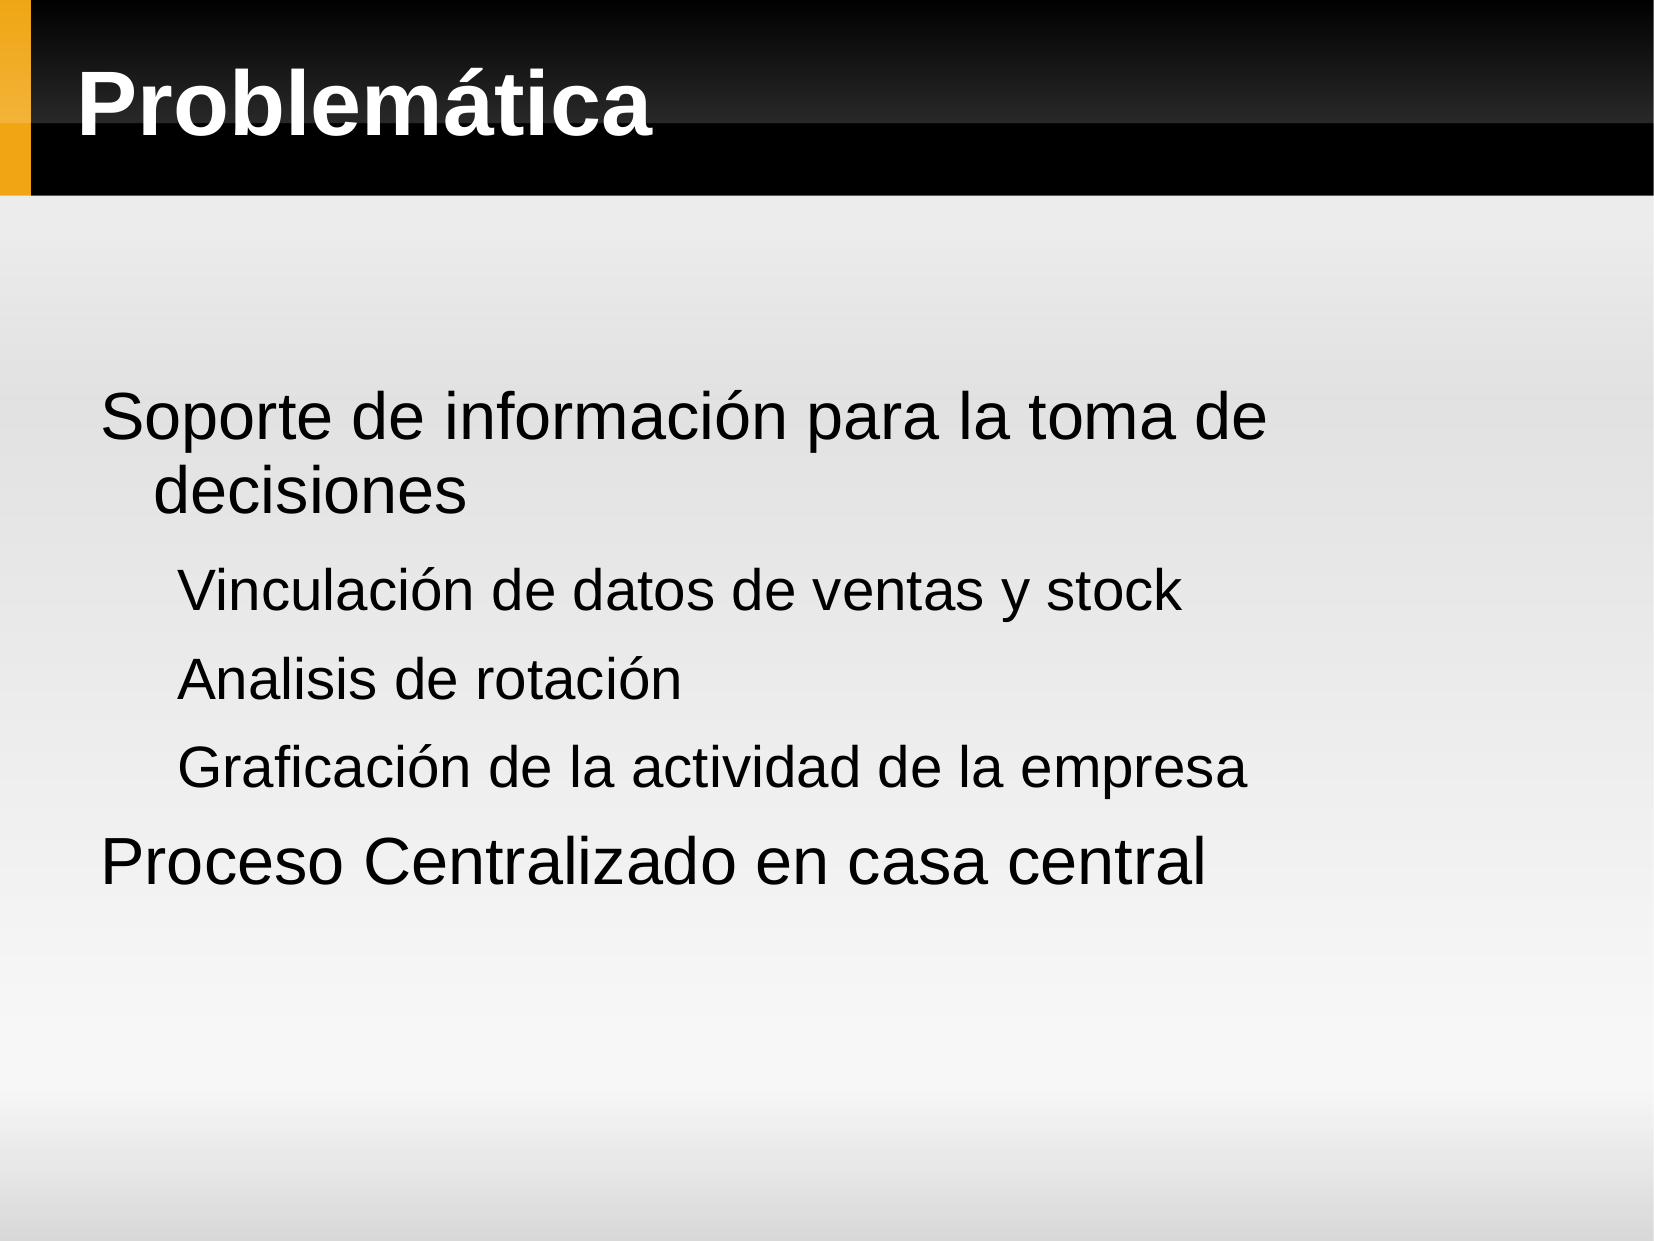

# Problemática
Soporte de información para la toma de decisiones
Vinculación de datos de ventas y stock
Analisis de rotación
Graficación de la actividad de la empresa
Proceso Centralizado en casa central